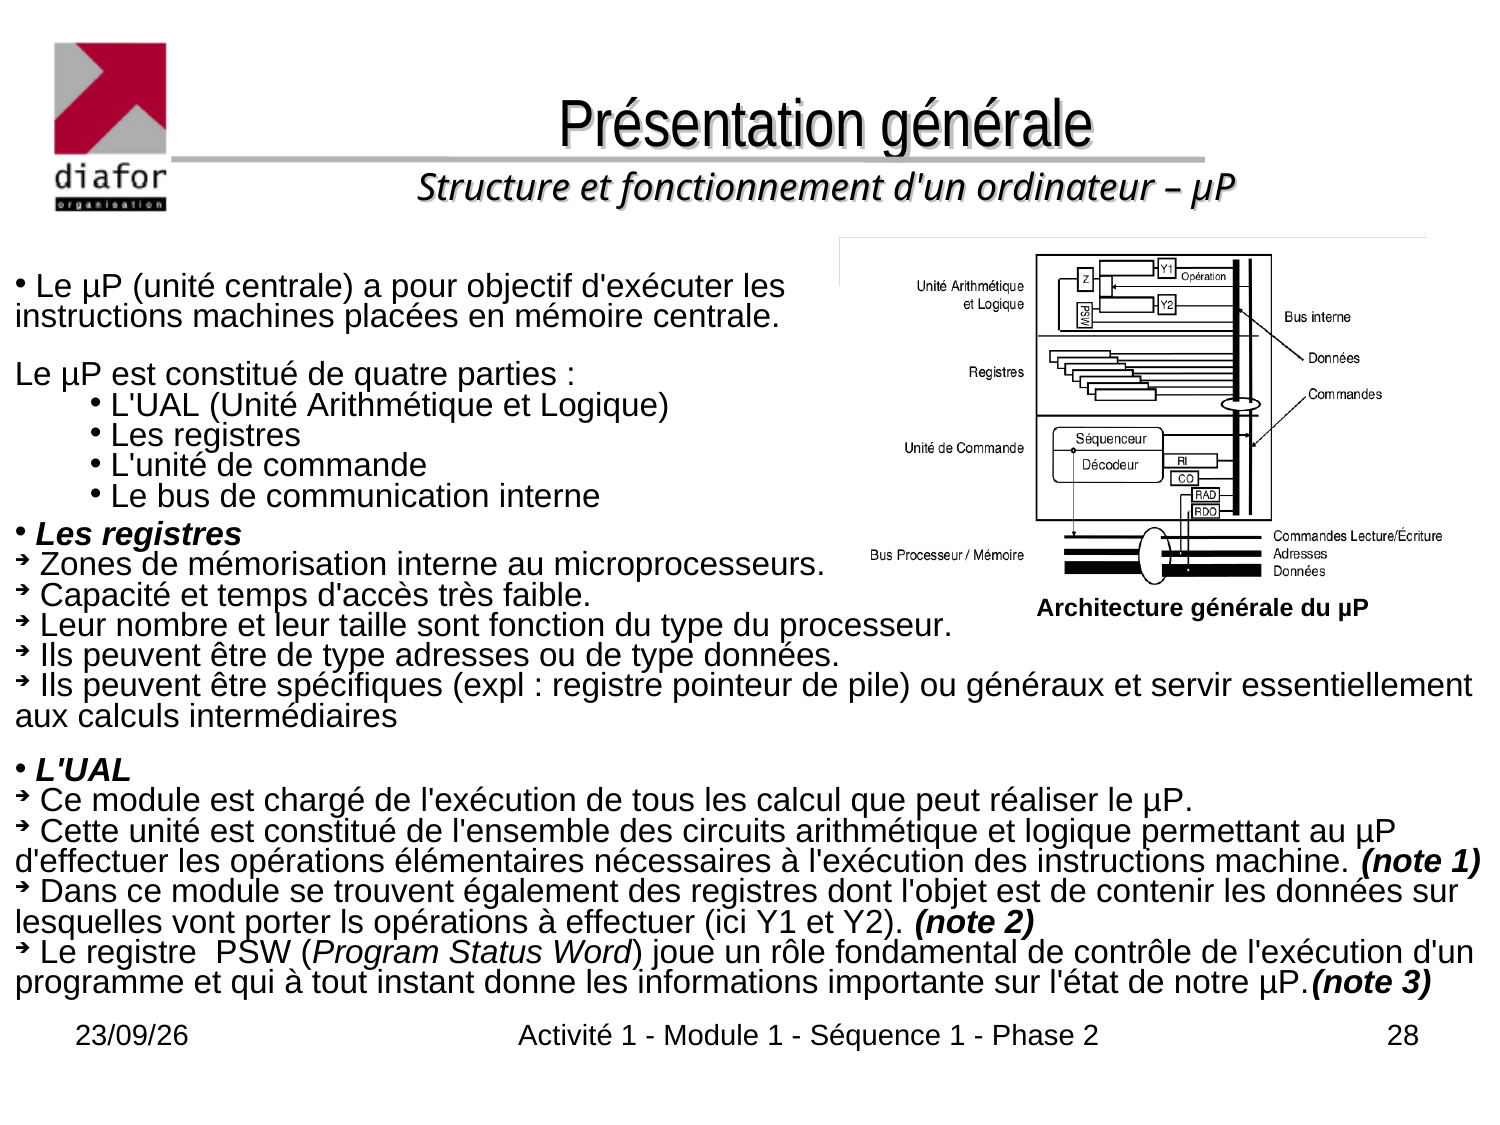

# Présentation générale Structure et fonctionnement d'un ordinateur – µP
 Le µP (unité centrale) a pour objectif d'exécuter les instructions machines placées en mémoire centrale.
Le µP est constitué de quatre parties :
 L'UAL (Unité Arithmétique et Logique)
 Les registres
 L'unité de commande
 Le bus de communication interne
 Les registres
 Zones de mémorisation interne au microprocesseurs.
 Capacité et temps d'accès très faible.
 Leur nombre et leur taille sont fonction du type du processeur.
 Ils peuvent être de type adresses ou de type données.
 Ils peuvent être spécifiques (expl : registre pointeur de pile) ou généraux et servir essentiellement
aux calculs intermédiaires
Architecture générale du µP
 L'UAL
 Ce module est chargé de l'exécution de tous les calcul que peut réaliser le µP.
 Cette unité est constitué de l'ensemble des circuits arithmétique et logique permettant au µP d'effectuer les opérations élémentaires nécessaires à l'exécution des instructions machine. (note 1)
 Dans ce module se trouvent également des registres dont l'objet est de contenir les données sur lesquelles vont porter ls opérations à effectuer (ici Y1 et Y2). (note 2)
 Le registre PSW (Program Status Word) joue un rôle fondamental de contrôle de l'exécution d'un programme et qui à tout instant donne les informations importante sur l'état de notre µP.(note 3)
Activité 1 - Module 1 - Séquence 1 - Phase 2
28